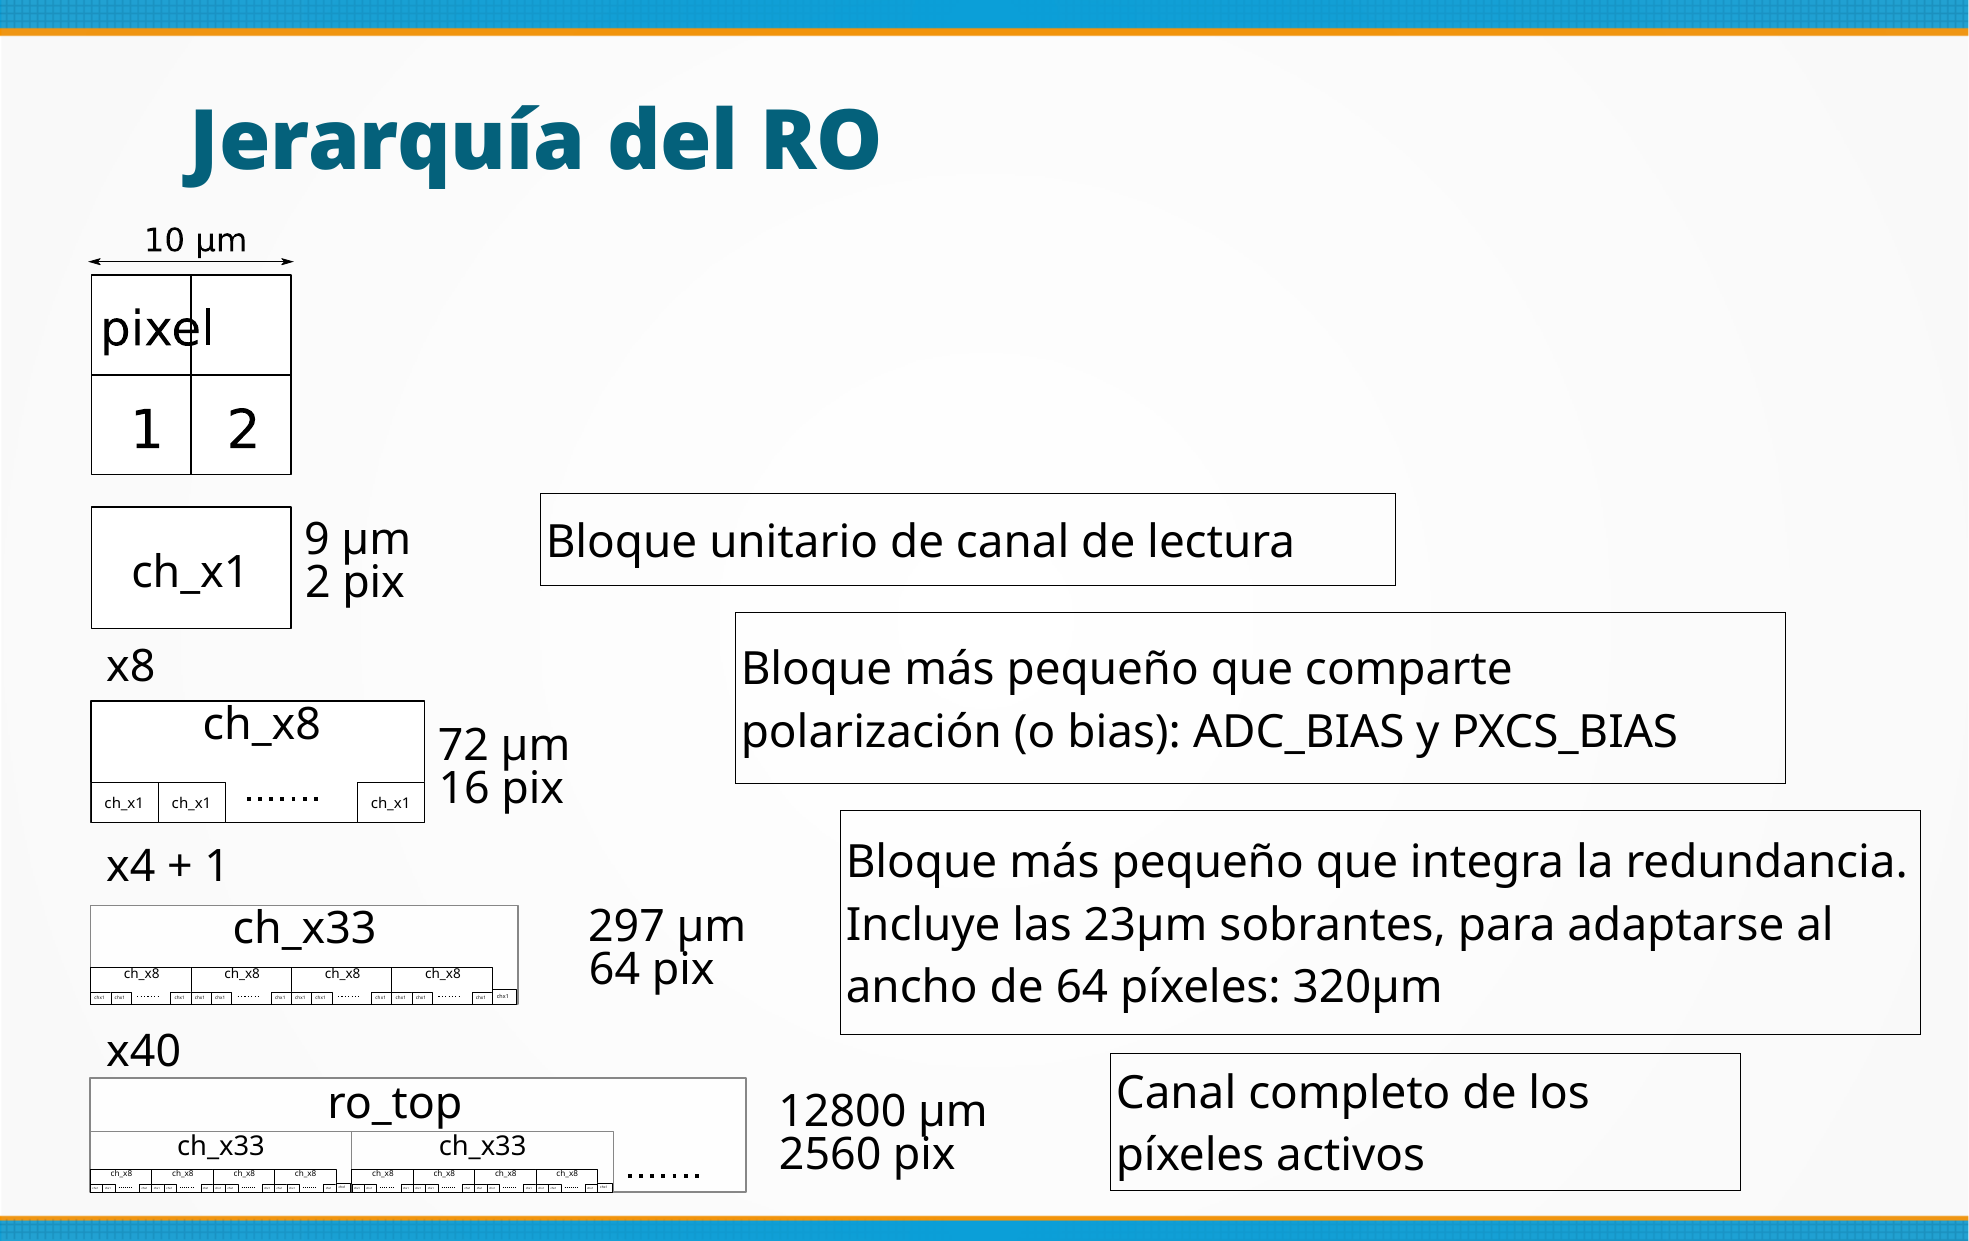

# Jerarquía del RO
Bloque unitario de canal de lectura
Bloque más pequeño que comparte polarización (o bias): ADC_BIAS y PXCS_BIAS
Bloque más pequeño que integra la redundancia. Incluye las 23μm sobrantes, para adaptarse al ancho de 64 píxeles: 320μm
Canal completo de los píxeles activos